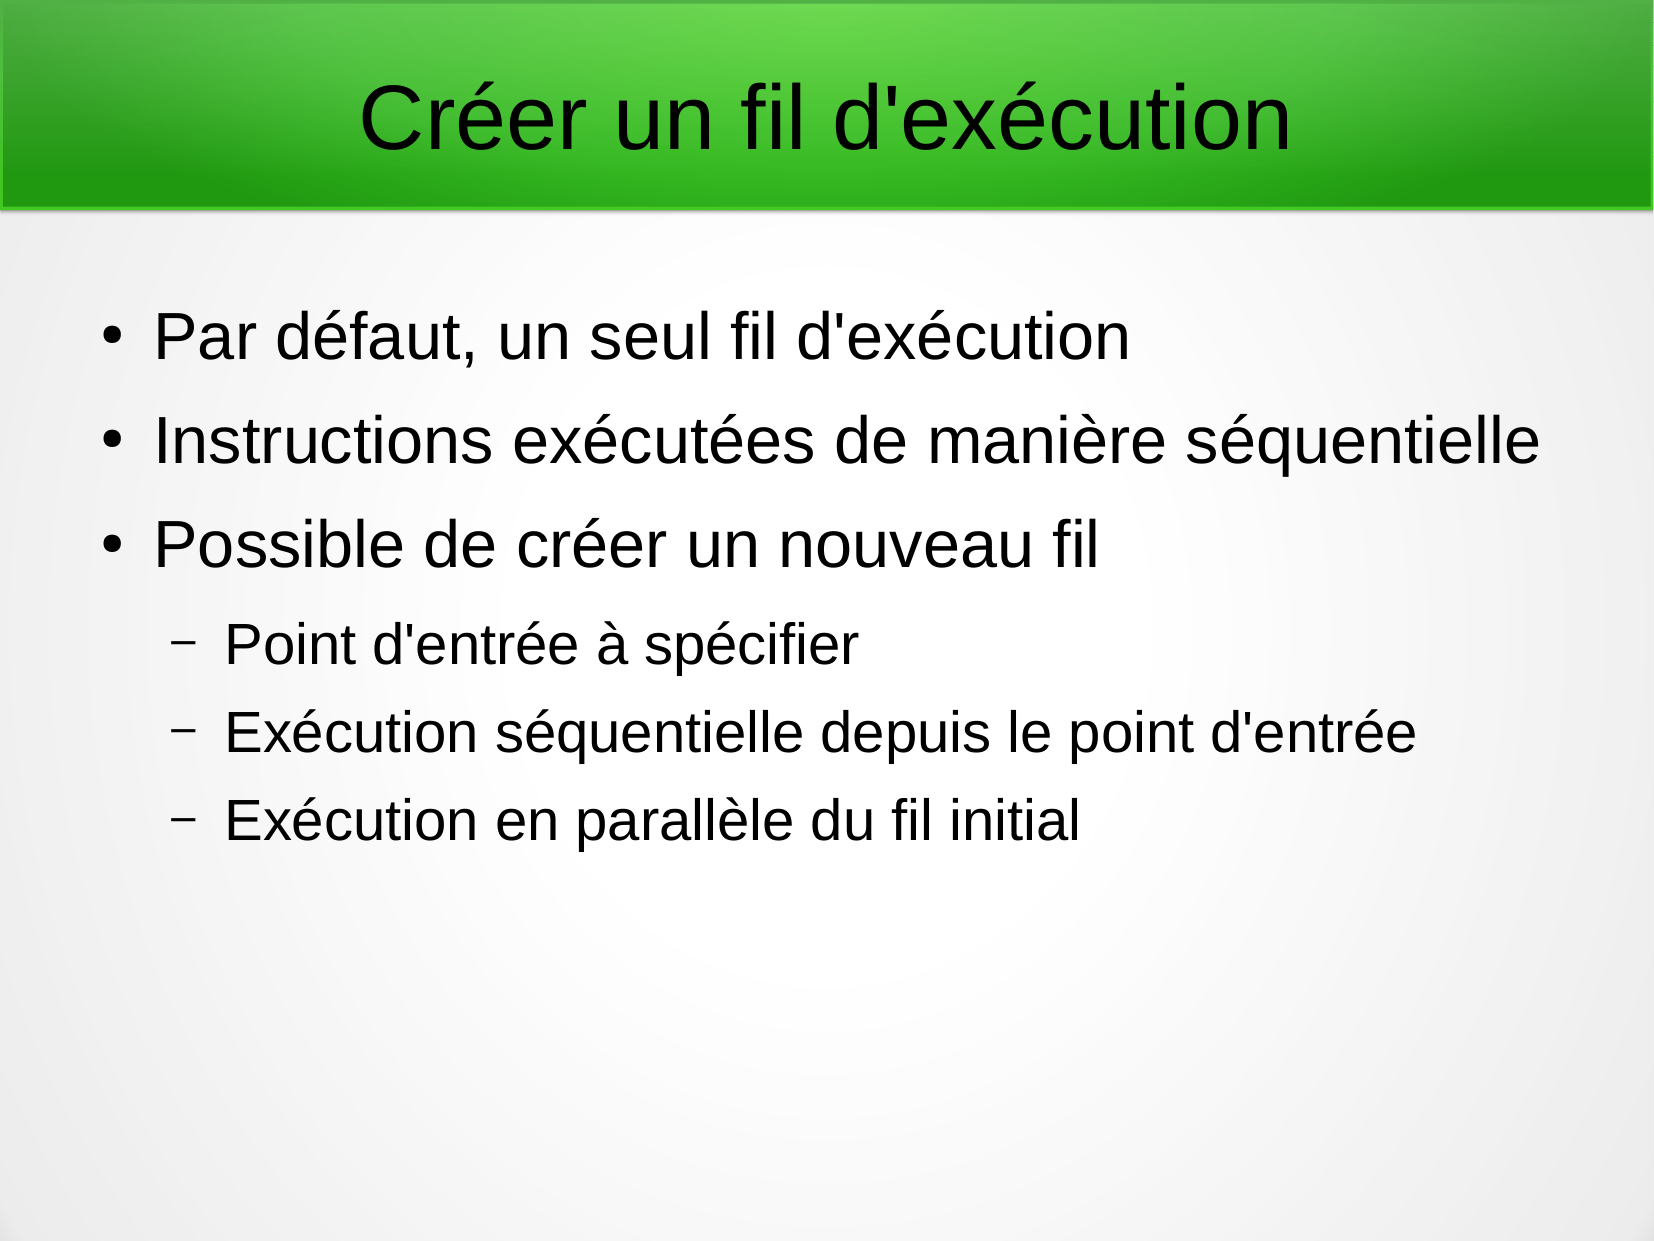

# Créer un fil d'exécution
Par défaut, un seul fil d'exécution
Instructions exécutées de manière séquentielle
Possible de créer un nouveau fil
Point d'entrée à spécifier
Exécution séquentielle depuis le point d'entrée
Exécution en parallèle du fil initial